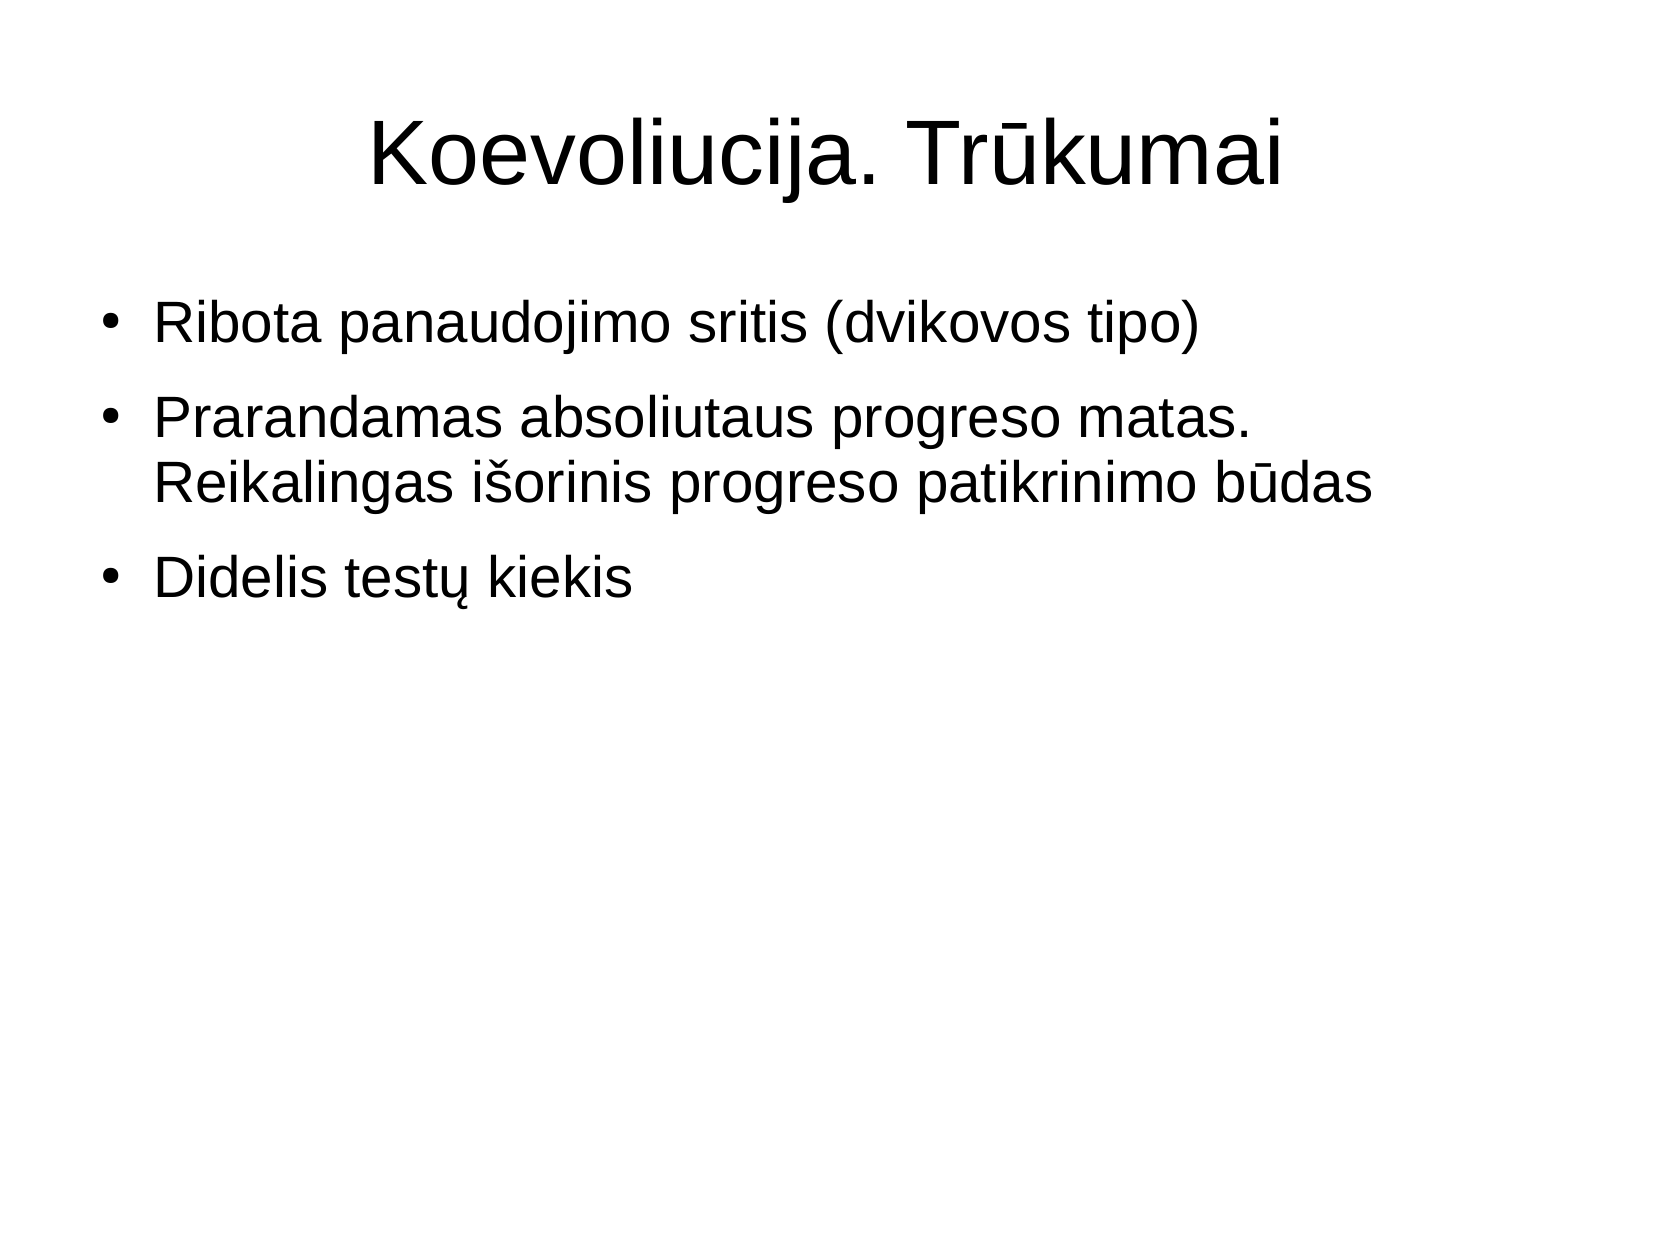

# Koevoliucija. Trūkumai
Ribota panaudojimo sritis (dvikovos tipo)
Prarandamas absoliutaus progreso matas. Reikalingas išorinis progreso patikrinimo būdas
Didelis testų kiekis